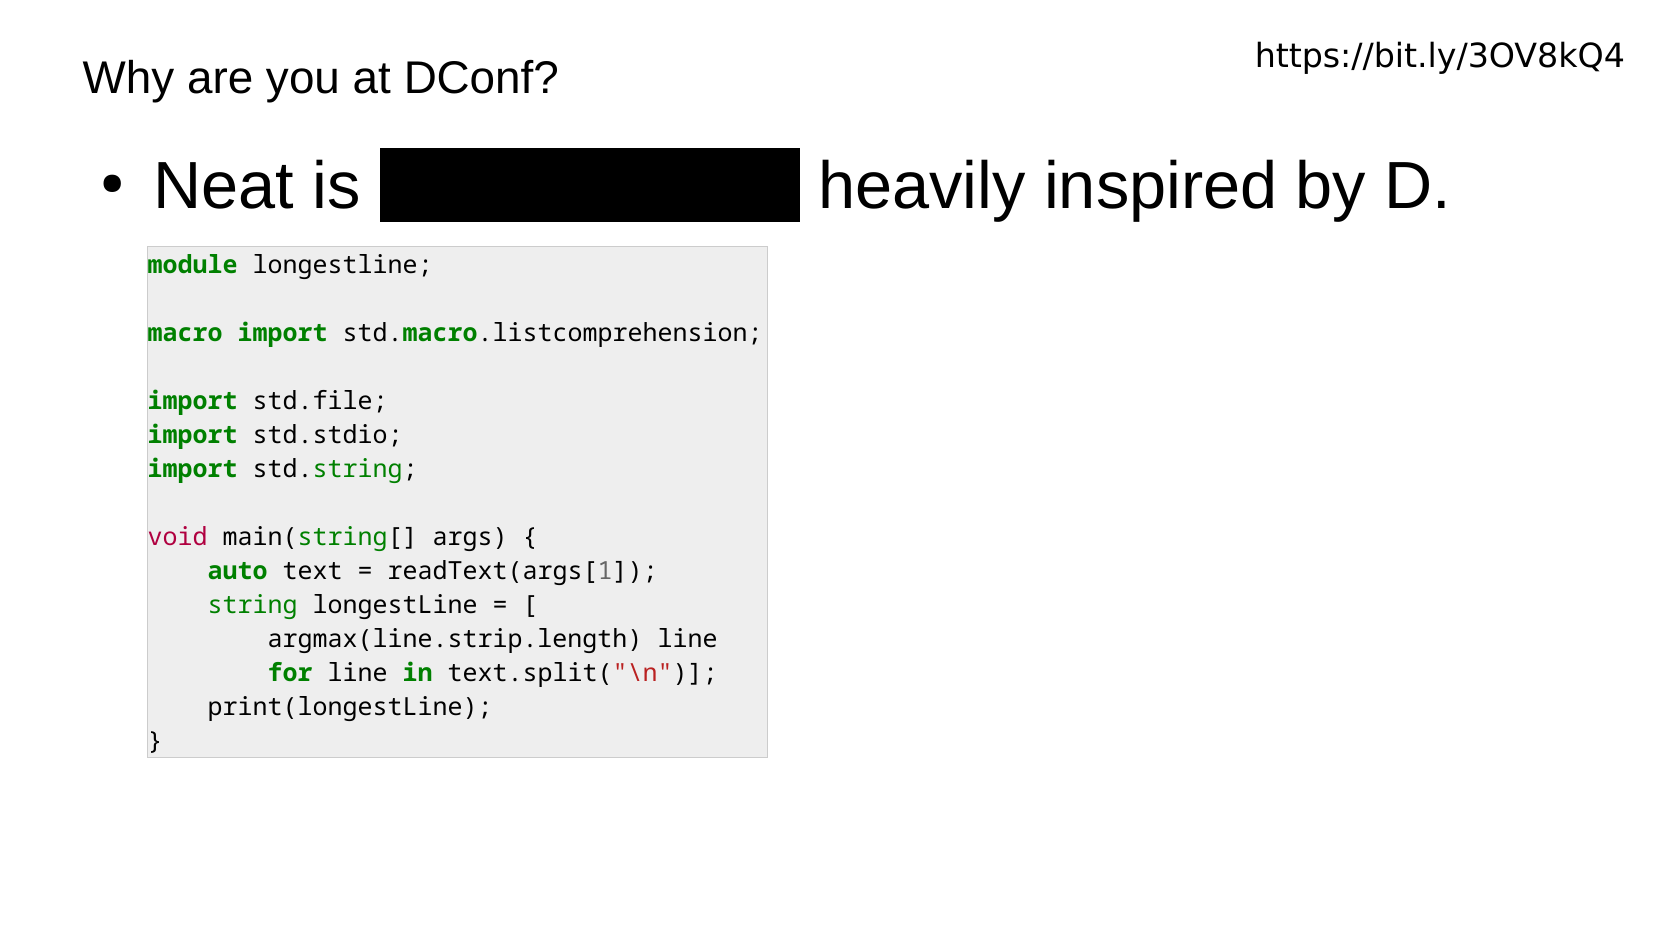

# Why are you at DConf?
Neat is a blatant ripoff heavily inspired by D.
module longestline;
macro import std.macro.listcomprehension;
import std.file;
import std.stdio;
import std.string;
void main(string[] args) {
 auto text = readText(args[1]);
 string longestLine = [
 argmax(line.strip.length) line
 for line in text.split("\n")];
 print(longestLine);
}